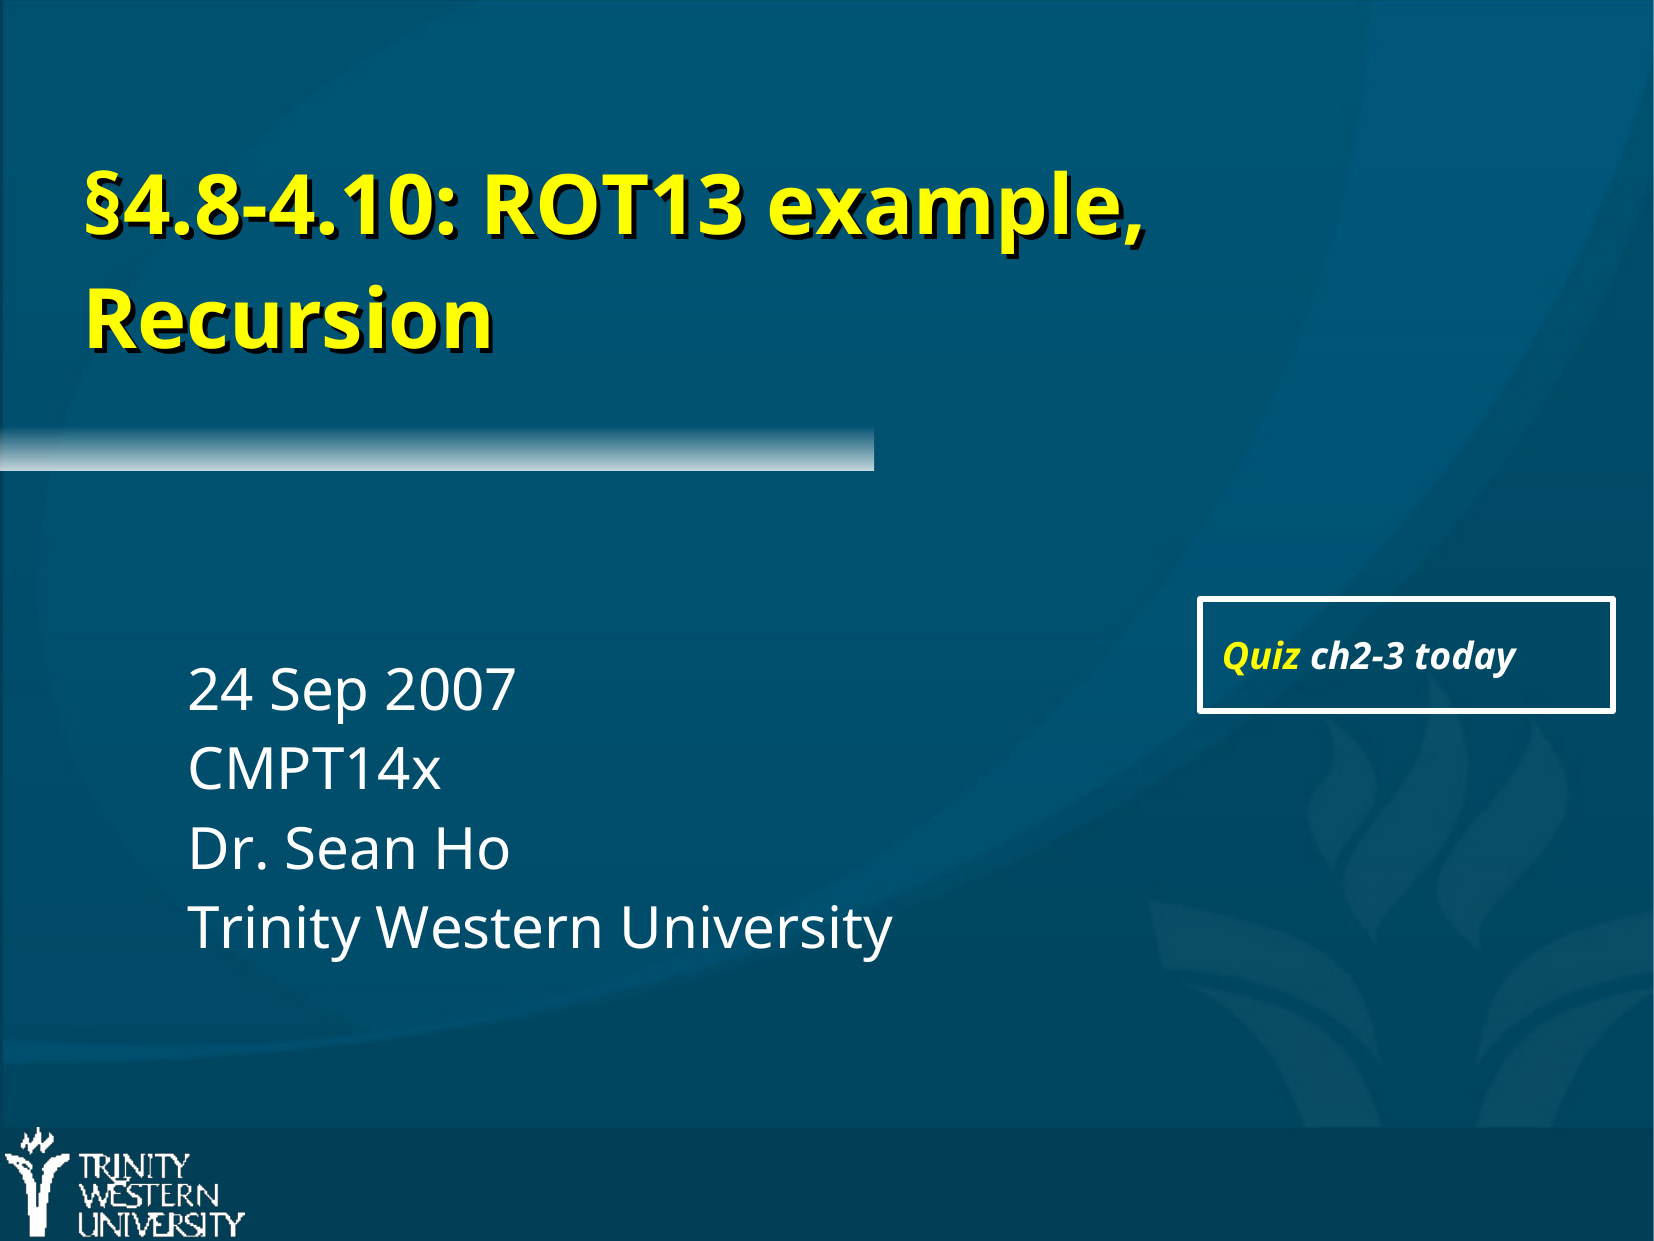

# §4.8-4.10: ROT13 example, Recursion
24 Sep 2007
CMPT14x
Dr. Sean Ho
Trinity Western University
Quiz ch2-3 today